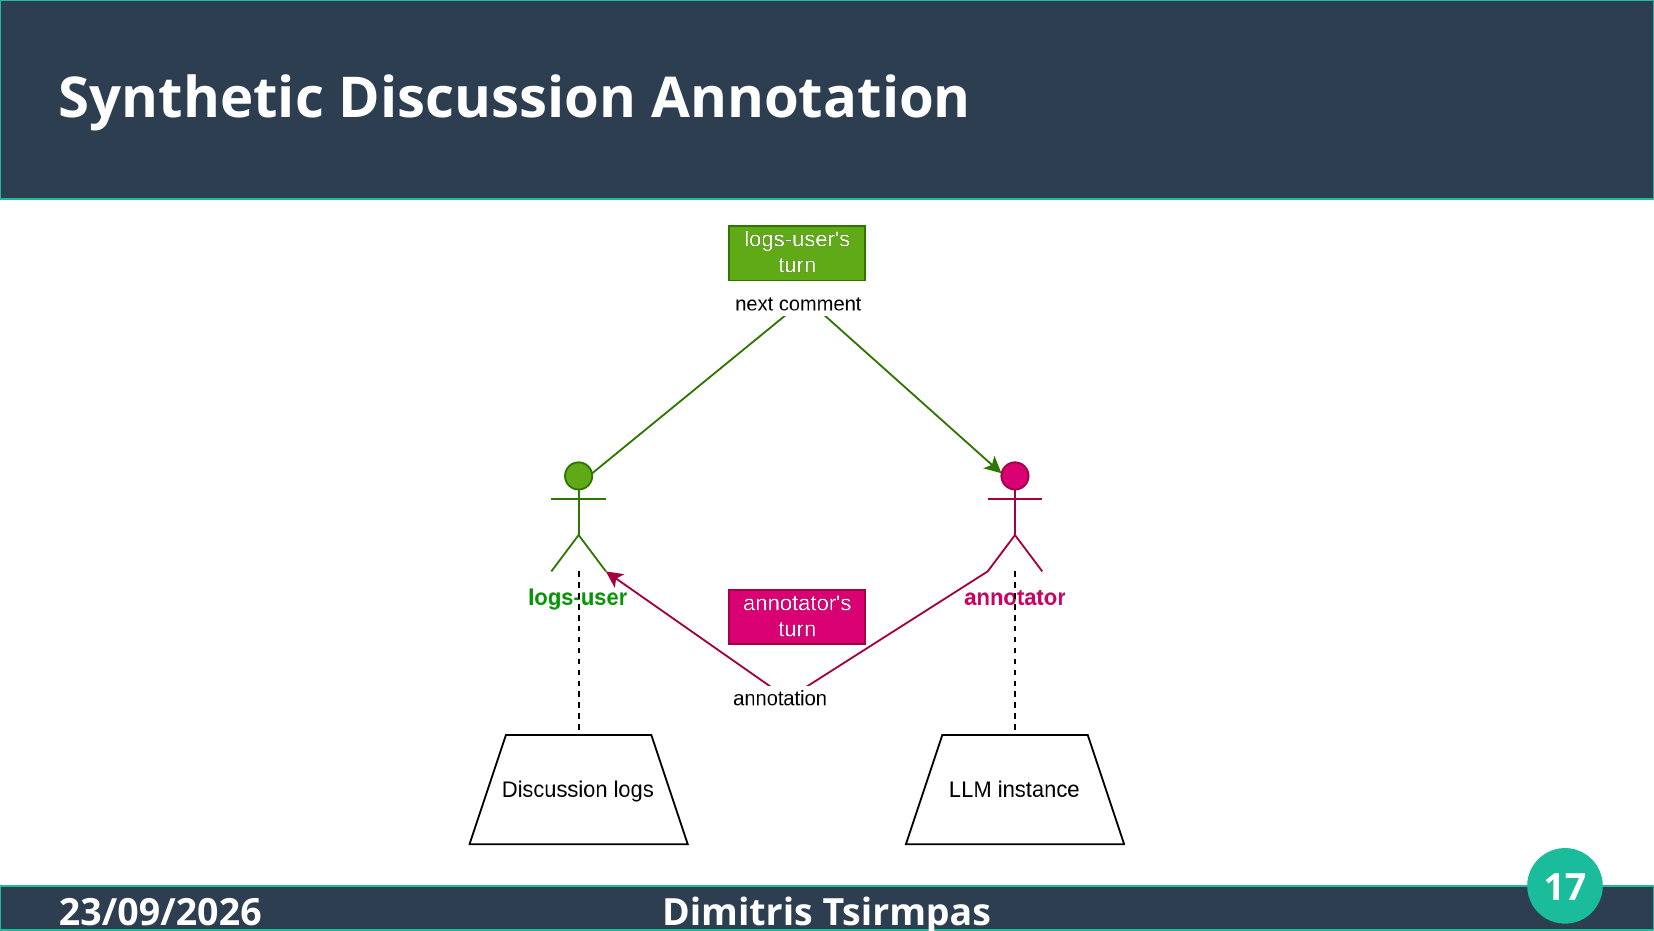

# Synthetic Discussion Annotation
17
Dimitris Tsirmpas